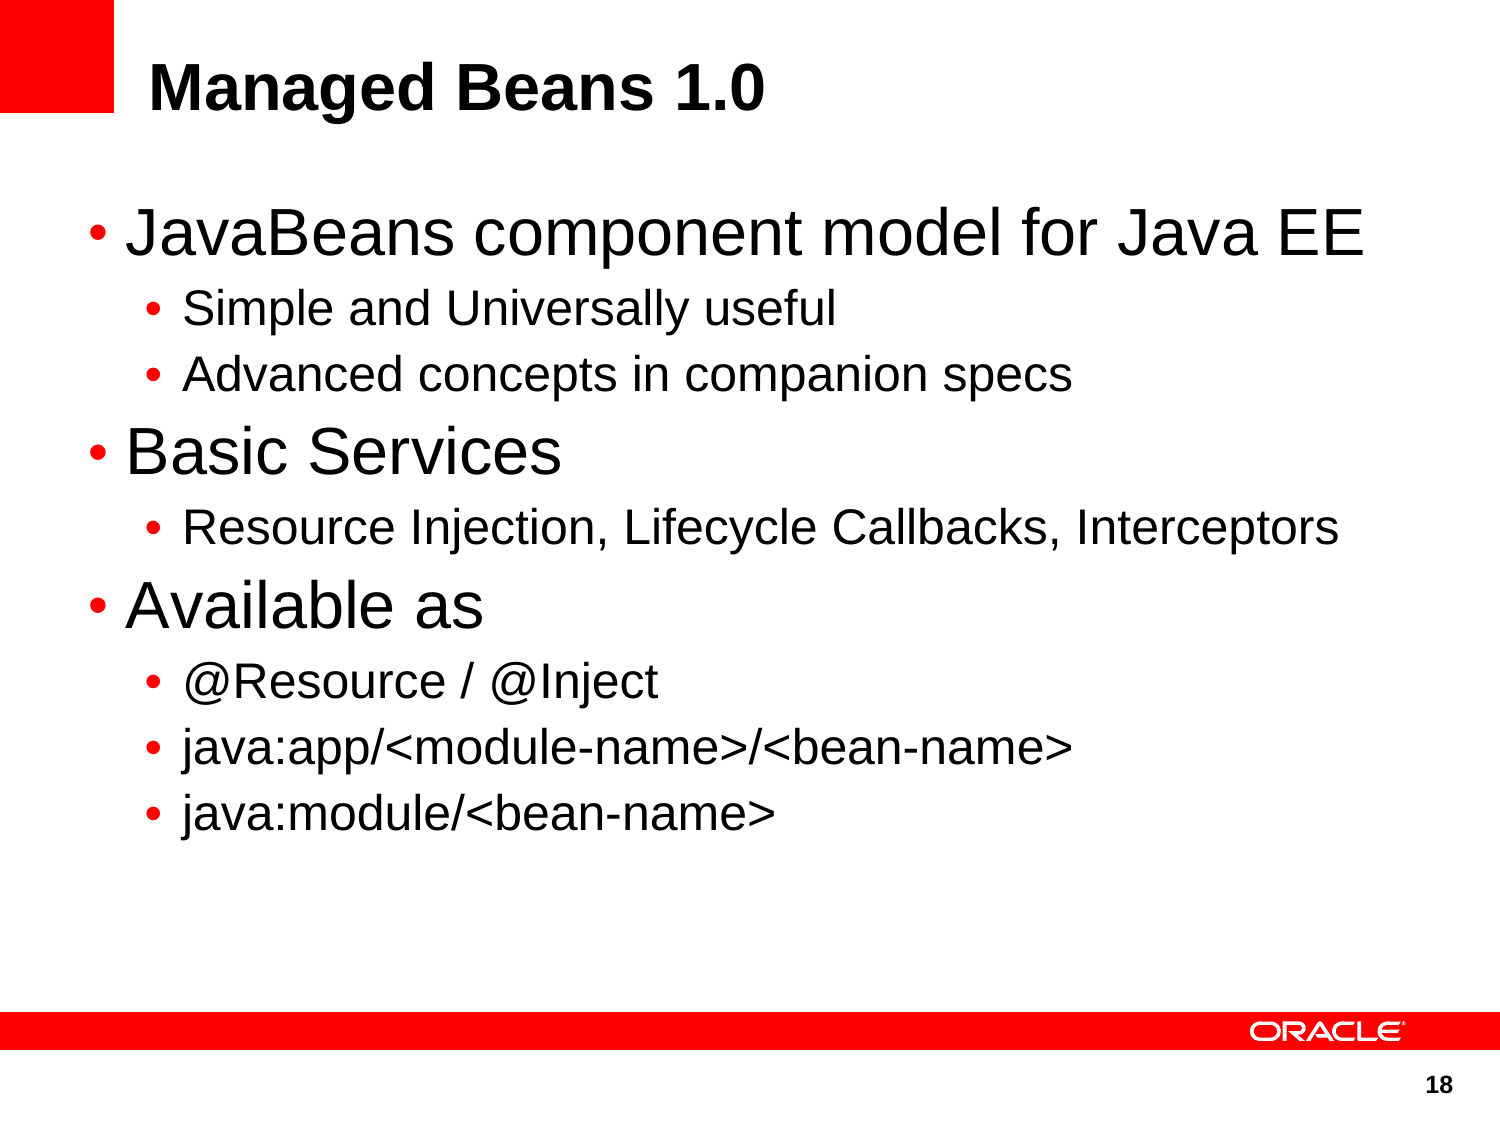

# Managed Beans 1.0
JavaBeans component model for Java EE
Simple and Universally useful
Advanced concepts in companion specs
Basic Services
Resource Injection, Lifecycle Callbacks, Interceptors
Available as
@Resource / @Inject
java:app/<module-name>/<bean-name>
java:module/<bean-name>